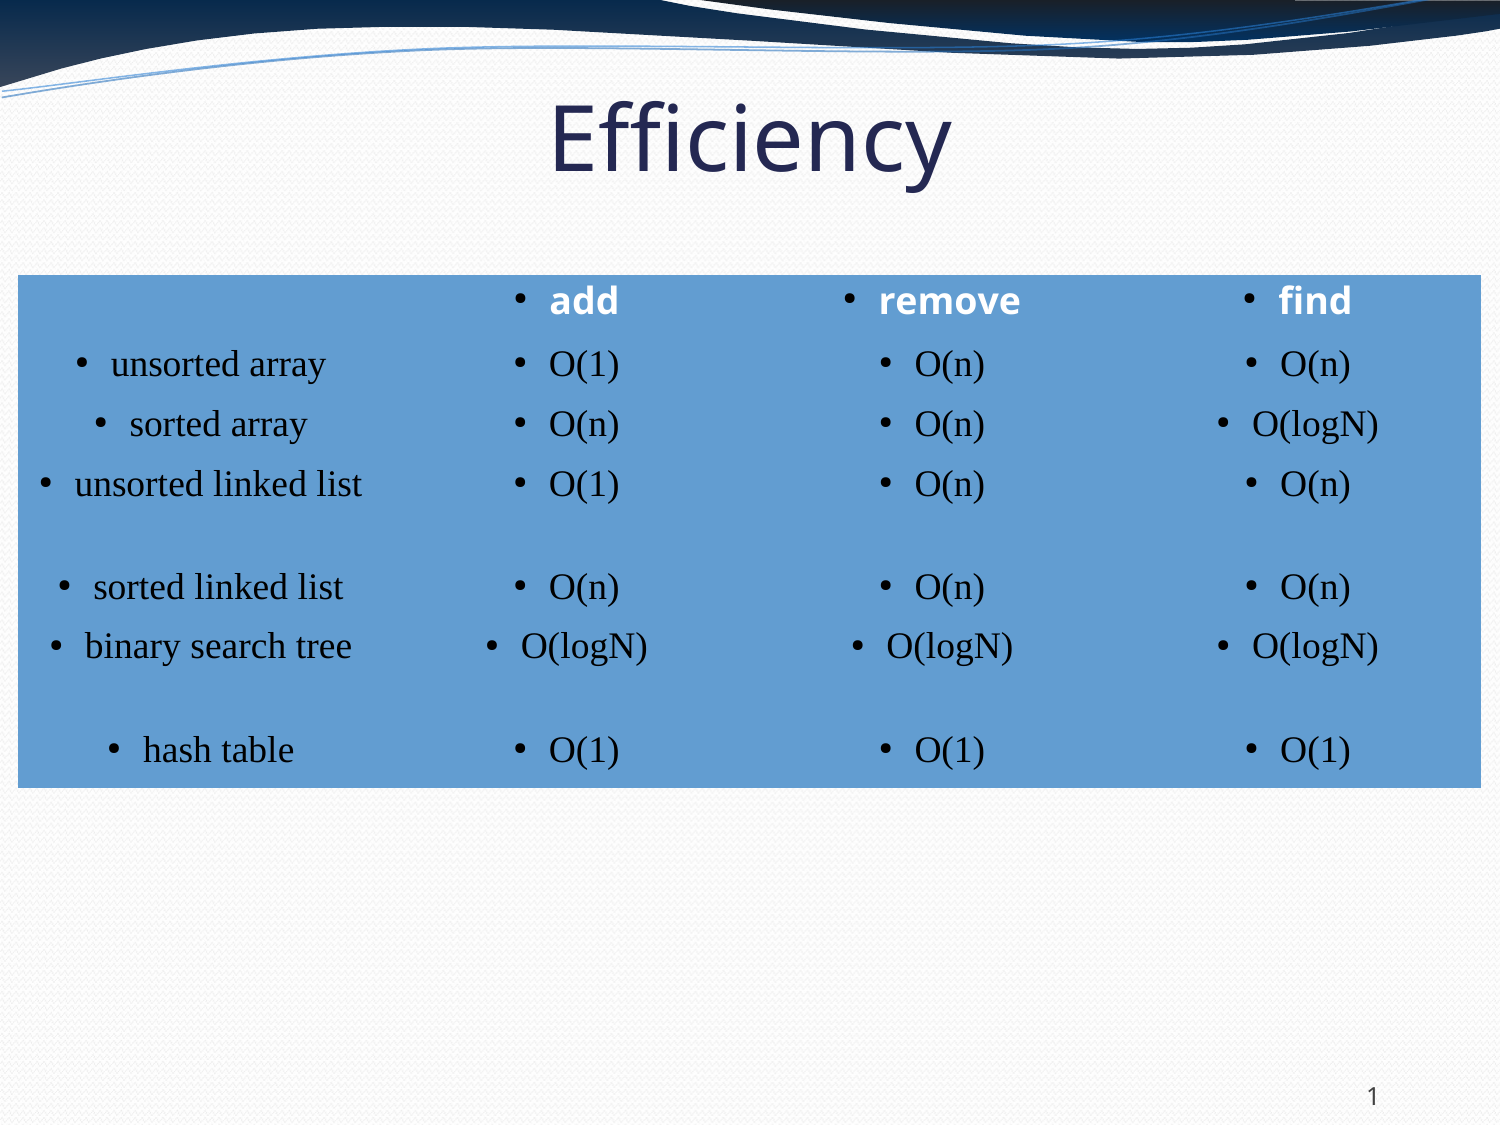

# Efficiency
| | add | remove | find |
| --- | --- | --- | --- |
| unsorted array | O(1) | O(n) | O(n) |
| sorted array | O(n) | O(n) | O(logN) |
| unsorted linked list | O(1) | O(n) | O(n) |
| sorted linked list | O(n) | O(n) | O(n) |
| binary search tree | O(logN) | O(logN) | O(logN) |
| hash table | O(1) | O(1) | O(1) |